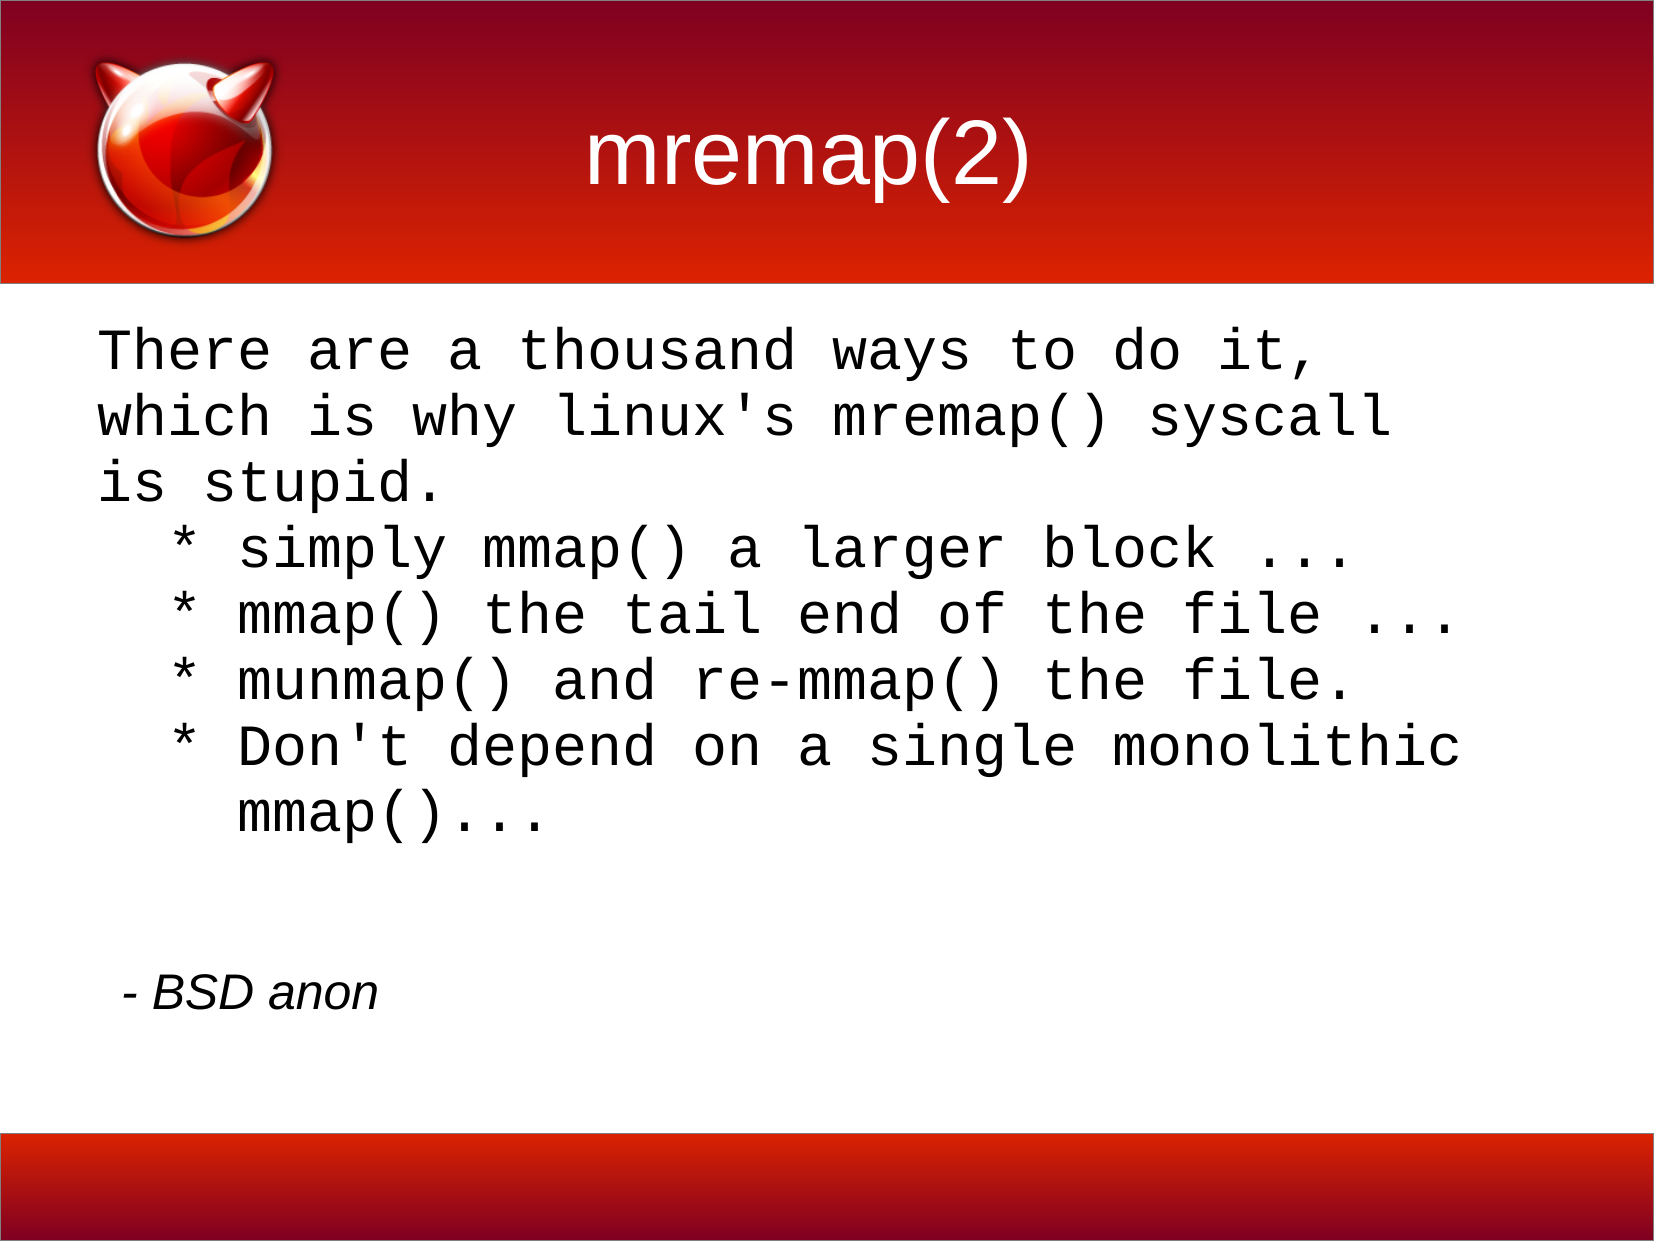

# mremap(2)
There are a thousand ways to do it, which is why linux's mremap() syscall is stupid.
 * simply mmap() a larger block ...
 * mmap() the tail end of the file ...
 * munmap() and re-mmap() the file.
 * Don't depend on a single monolithic
 mmap()...
- BSD anon